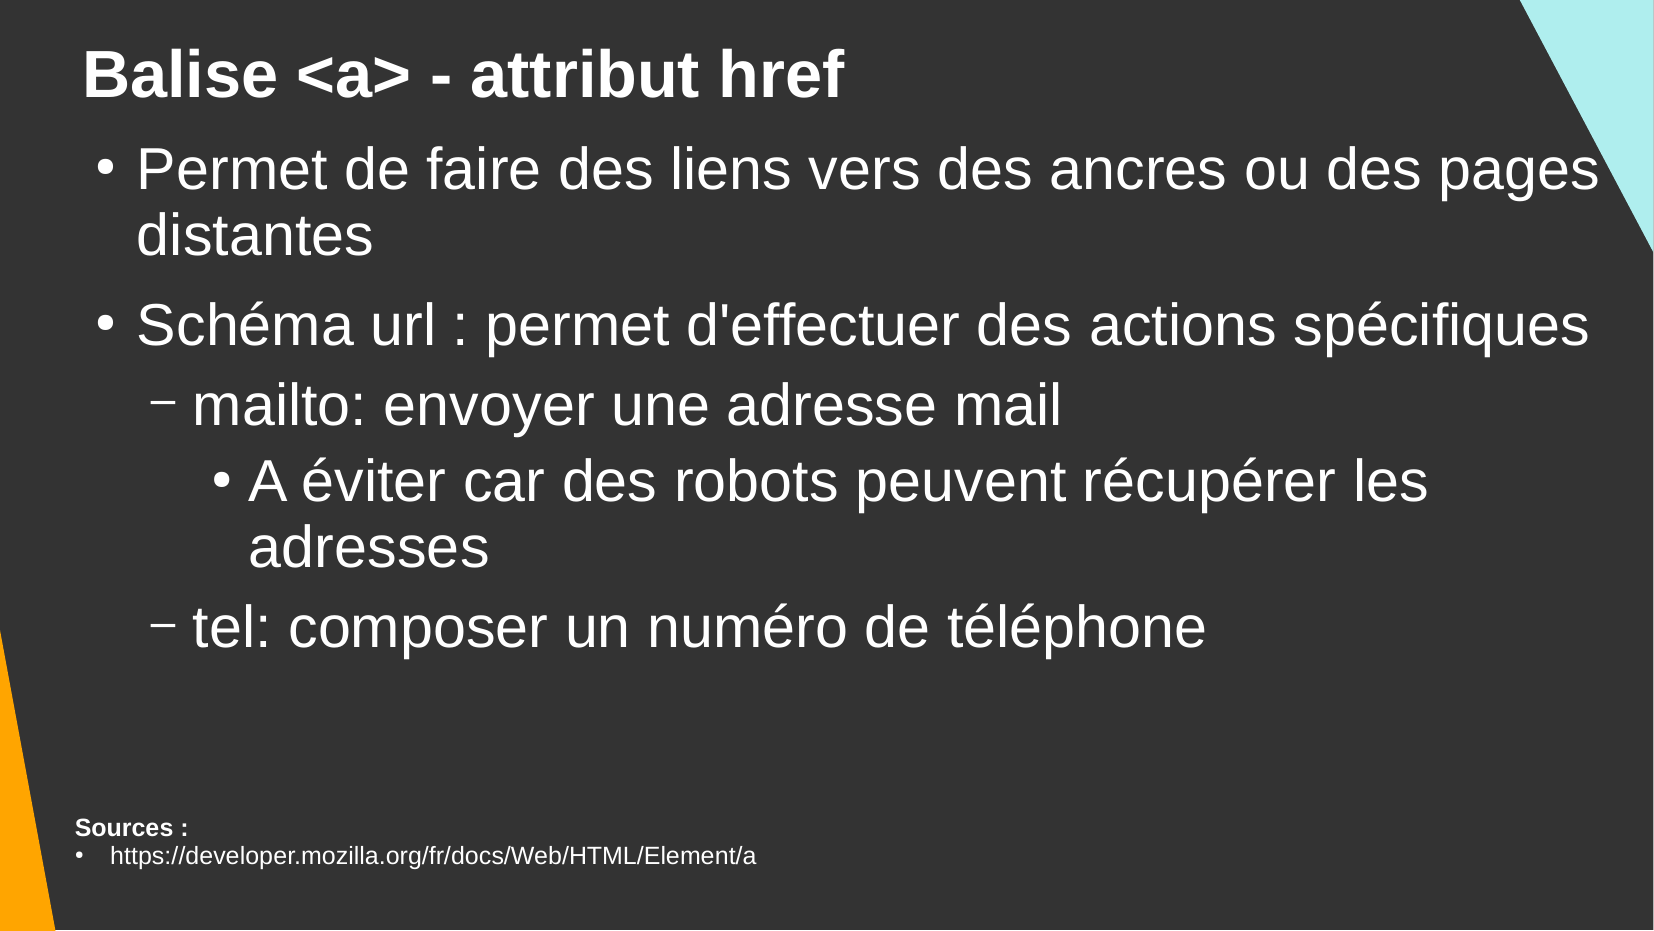

# Balise <a> - attribut href
Permet de faire des liens vers des ancres ou des pages distantes
Schéma url : permet d'effectuer des actions spécifiques
mailto: envoyer une adresse mail
A éviter car des robots peuvent récupérer les adresses
tel: composer un numéro de téléphone
Sources :
https://developer.mozilla.org/fr/docs/Web/HTML/Element/a